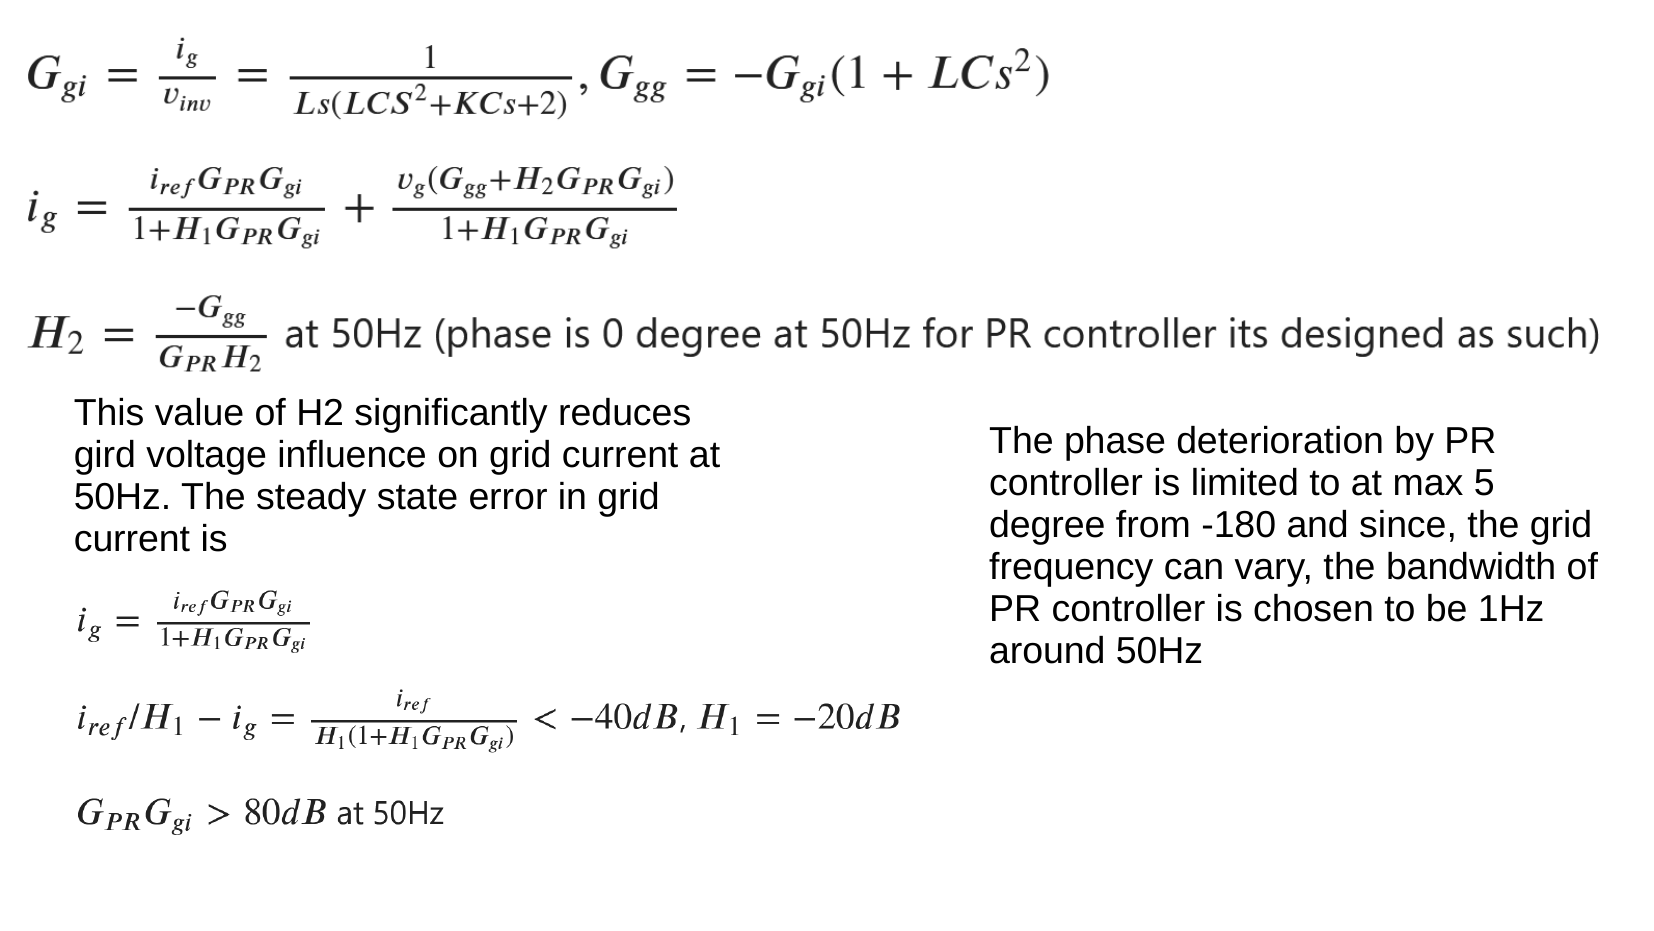

This value of H2 significantly reduces gird voltage influence on grid current at 50Hz. The steady state error in grid current is
The phase deterioration by PR controller is limited to at max 5 degree from -180 and since, the grid frequency can vary, the bandwidth of PR controller is chosen to be 1Hz around 50Hz